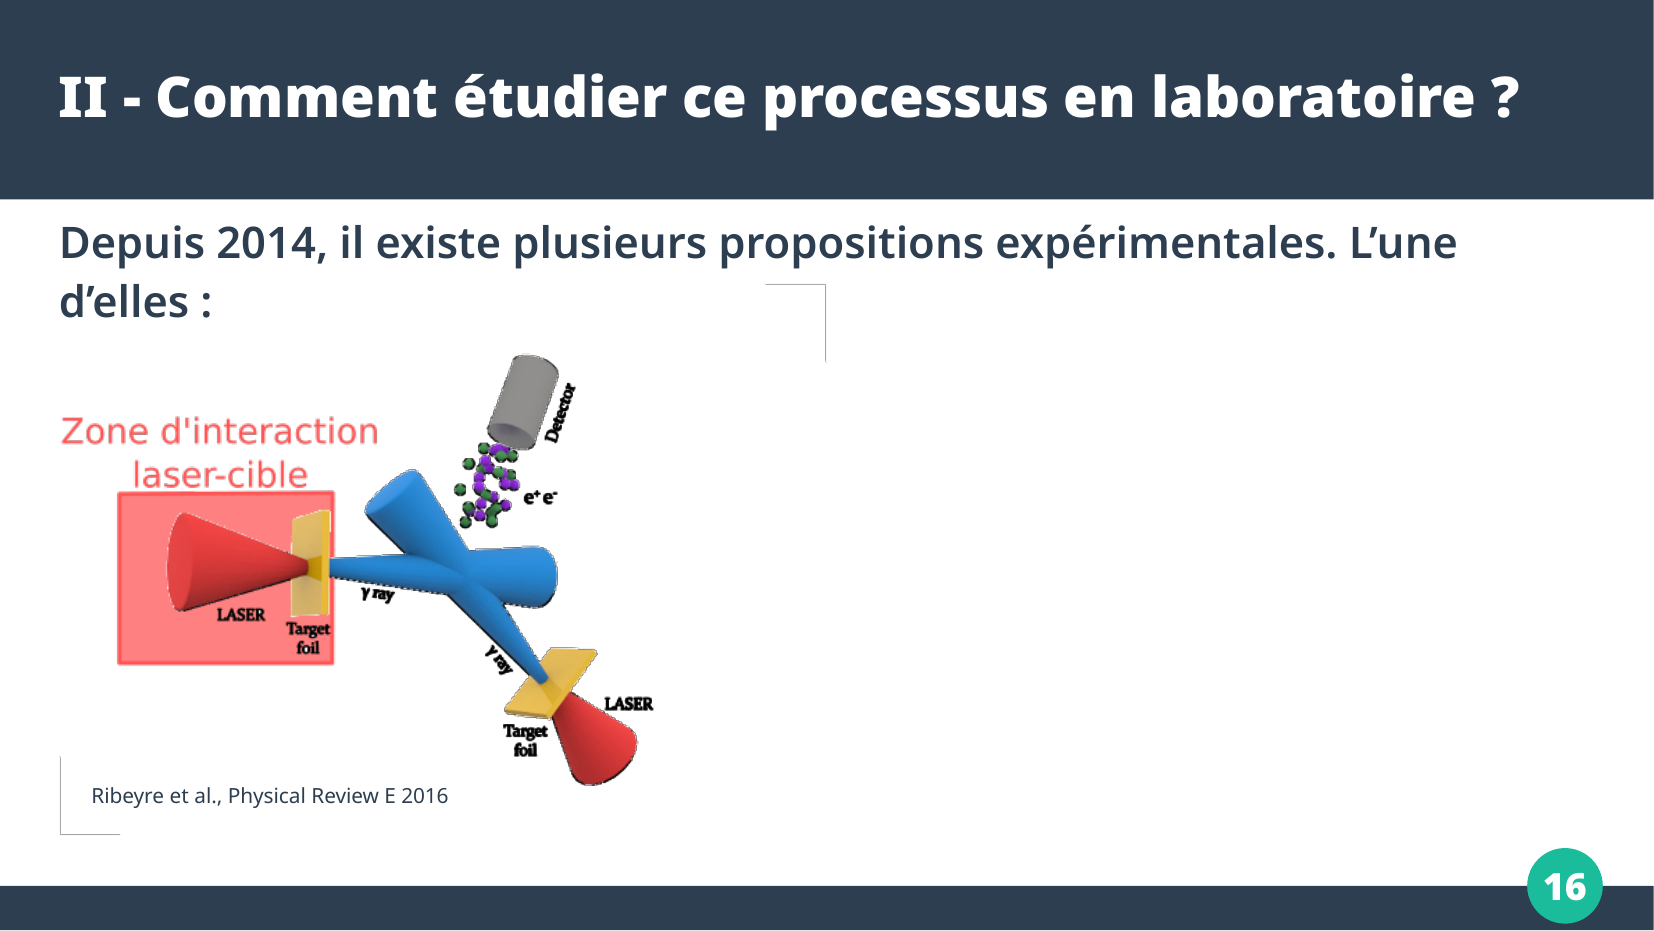

# II - Comment étudier ce processus en laboratoire ?
Depuis 2014, il existe plusieurs propositions expérimentales. L’une d’elles :
Ribeyre et al., Physical Review E 2016